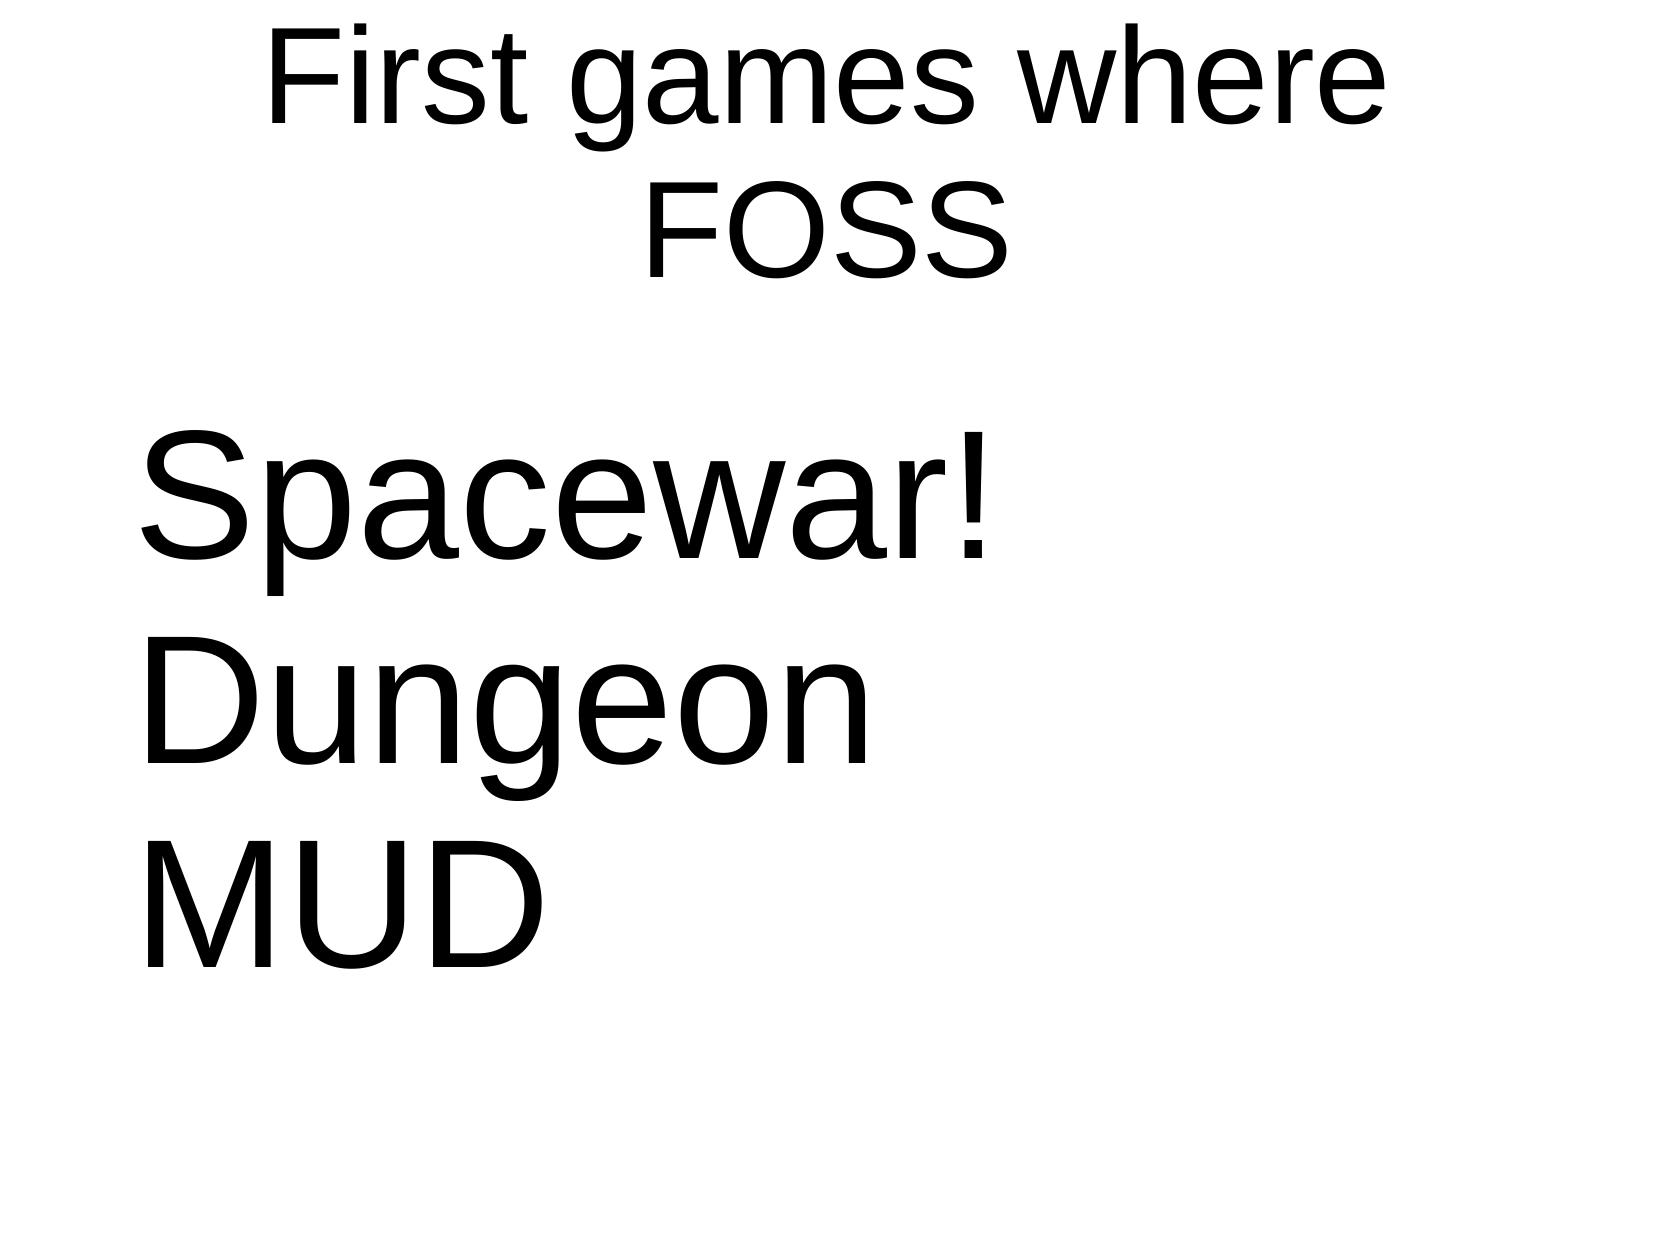

# First games where FOSS
 Spacewar!
 Dungeon
 MUD